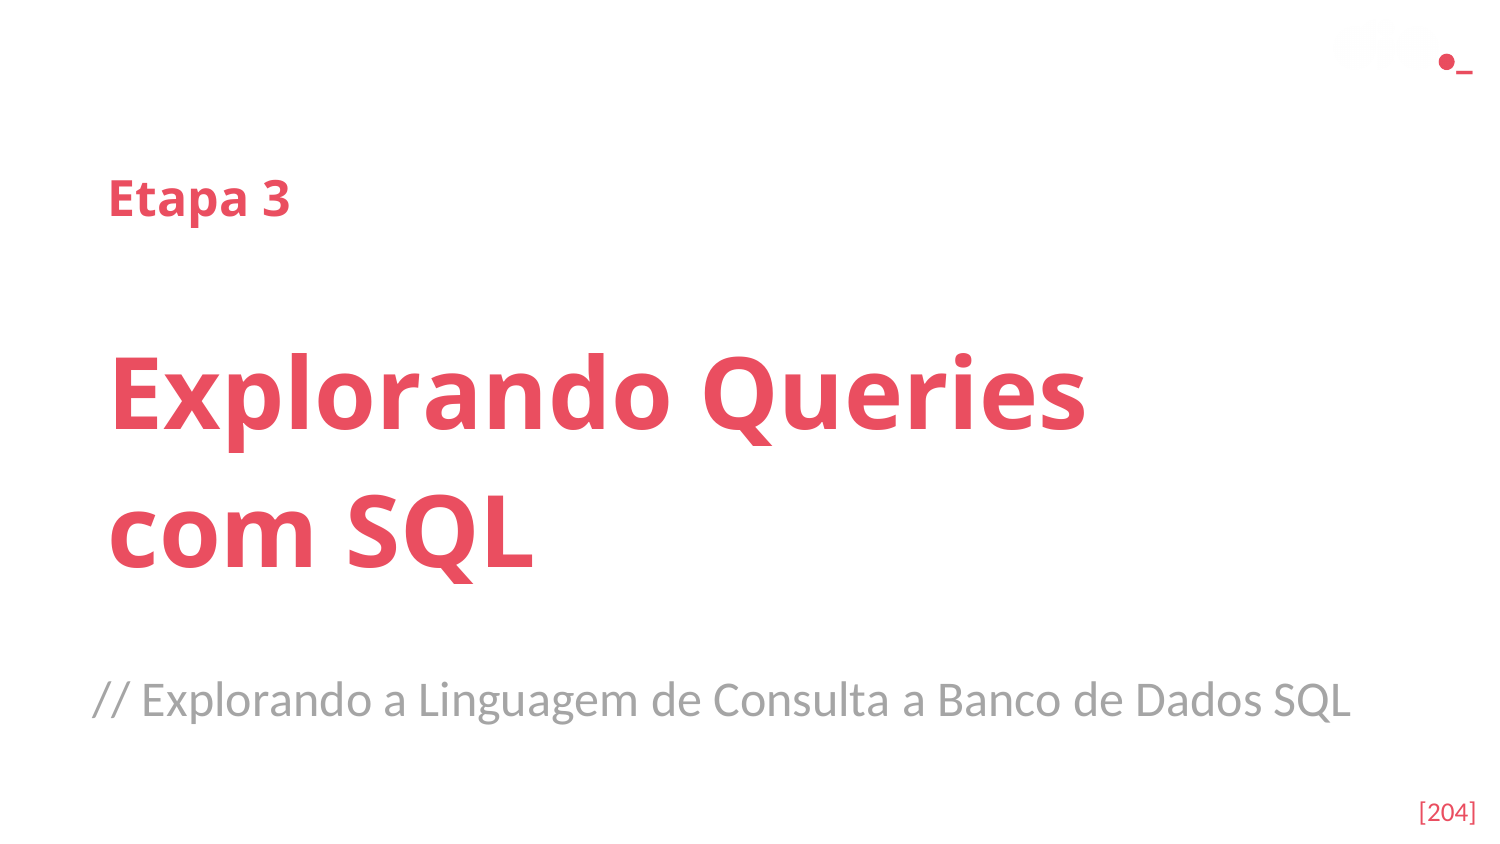

Etapa 3
Explorando Queries com SQL
// Explorando a Linguagem de Consulta a Banco de Dados SQL